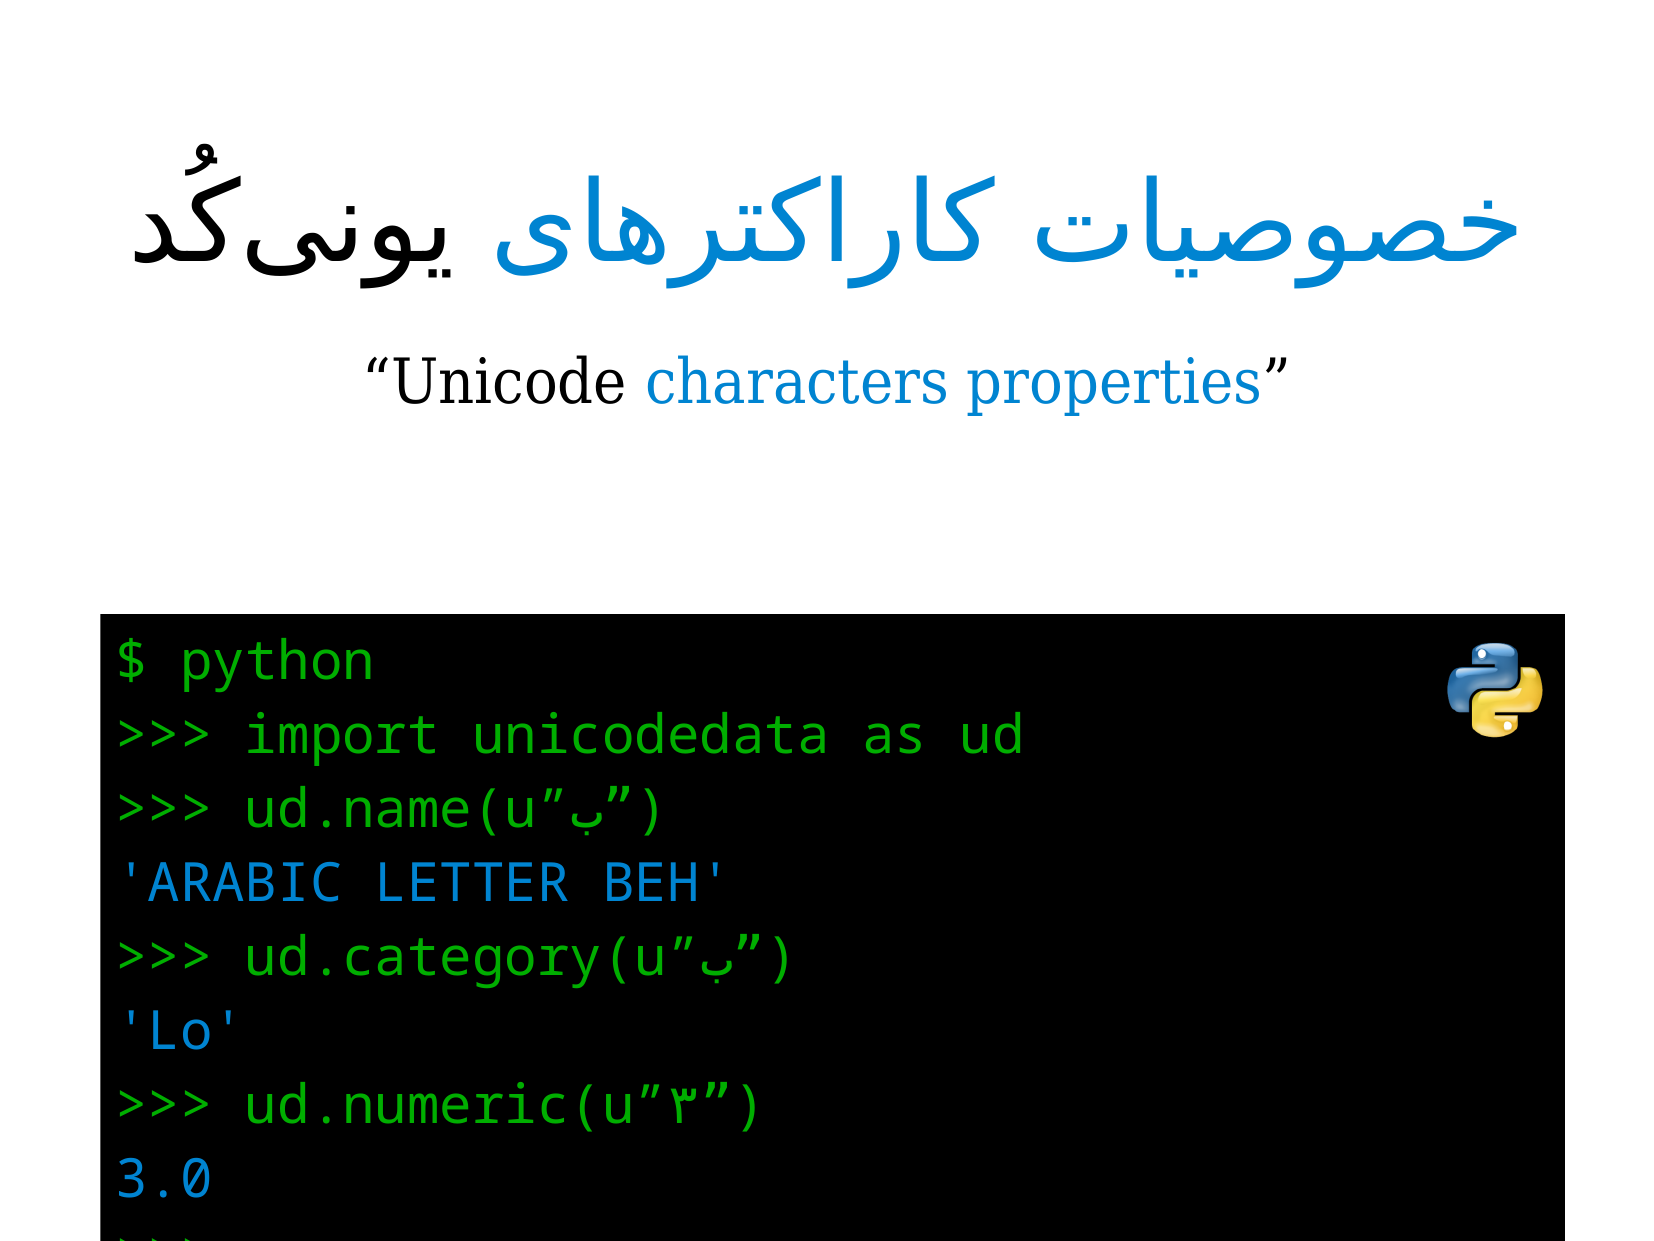

خصوصیات کاراکترهای یونی‌کُد
“Unicode characters properties”
$ python
>>> import unicodedata as ud
>>> ud.name(u”ب”)
'ARABIC LETTER BEH'
>>> ud.category(u”ب”)
'Lo'
>>> ud.numeric(u”۳”)
3.0
>>>